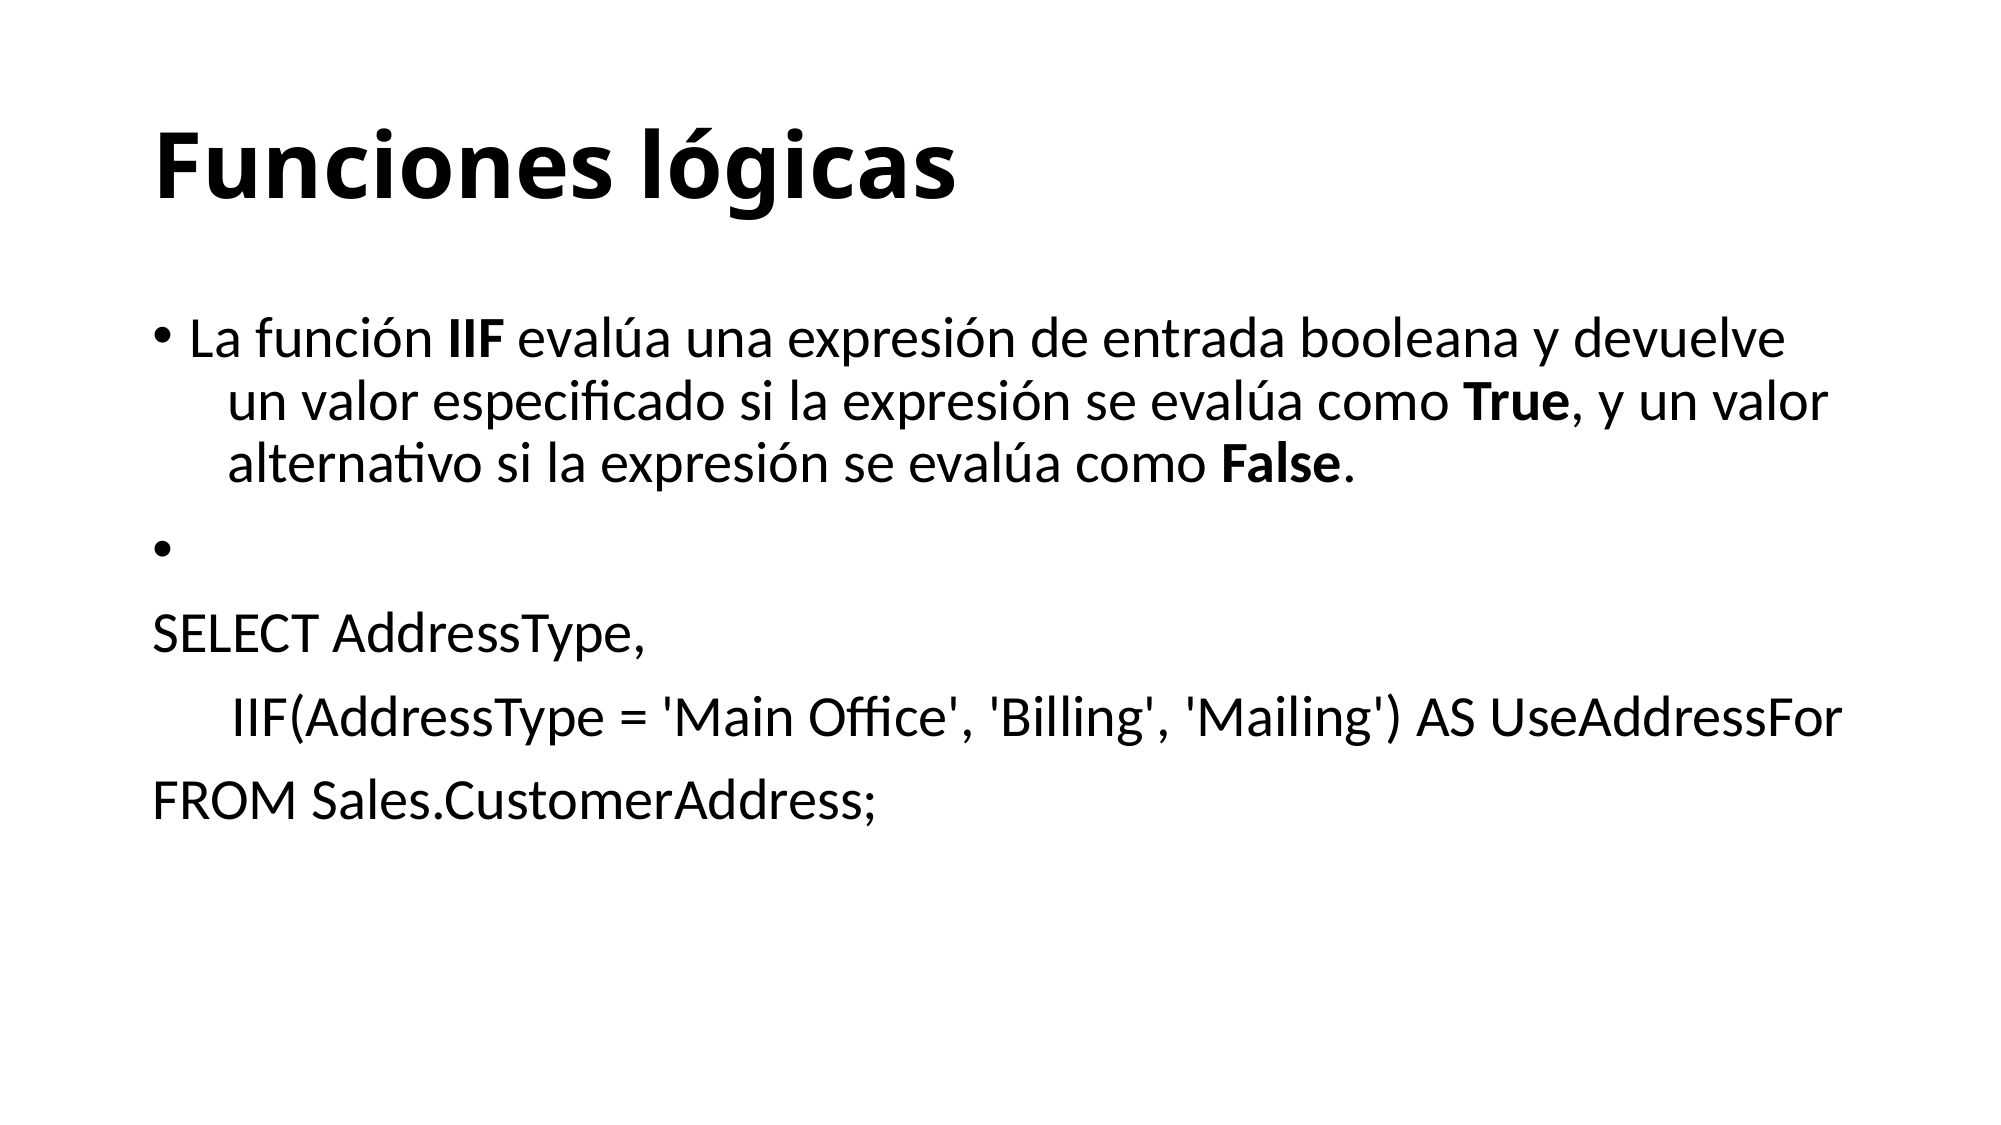

# Funciones lógicas
La función IIF evalúa una expresión de entrada booleana y devuelve un valor especificado si la expresión se evalúa como True, y un valor alternativo si la expresión se evalúa como False.
SELECT AddressType,
 IIF(AddressType = 'Main Office', 'Billing', 'Mailing') AS UseAddressFor
FROM Sales.CustomerAddress;